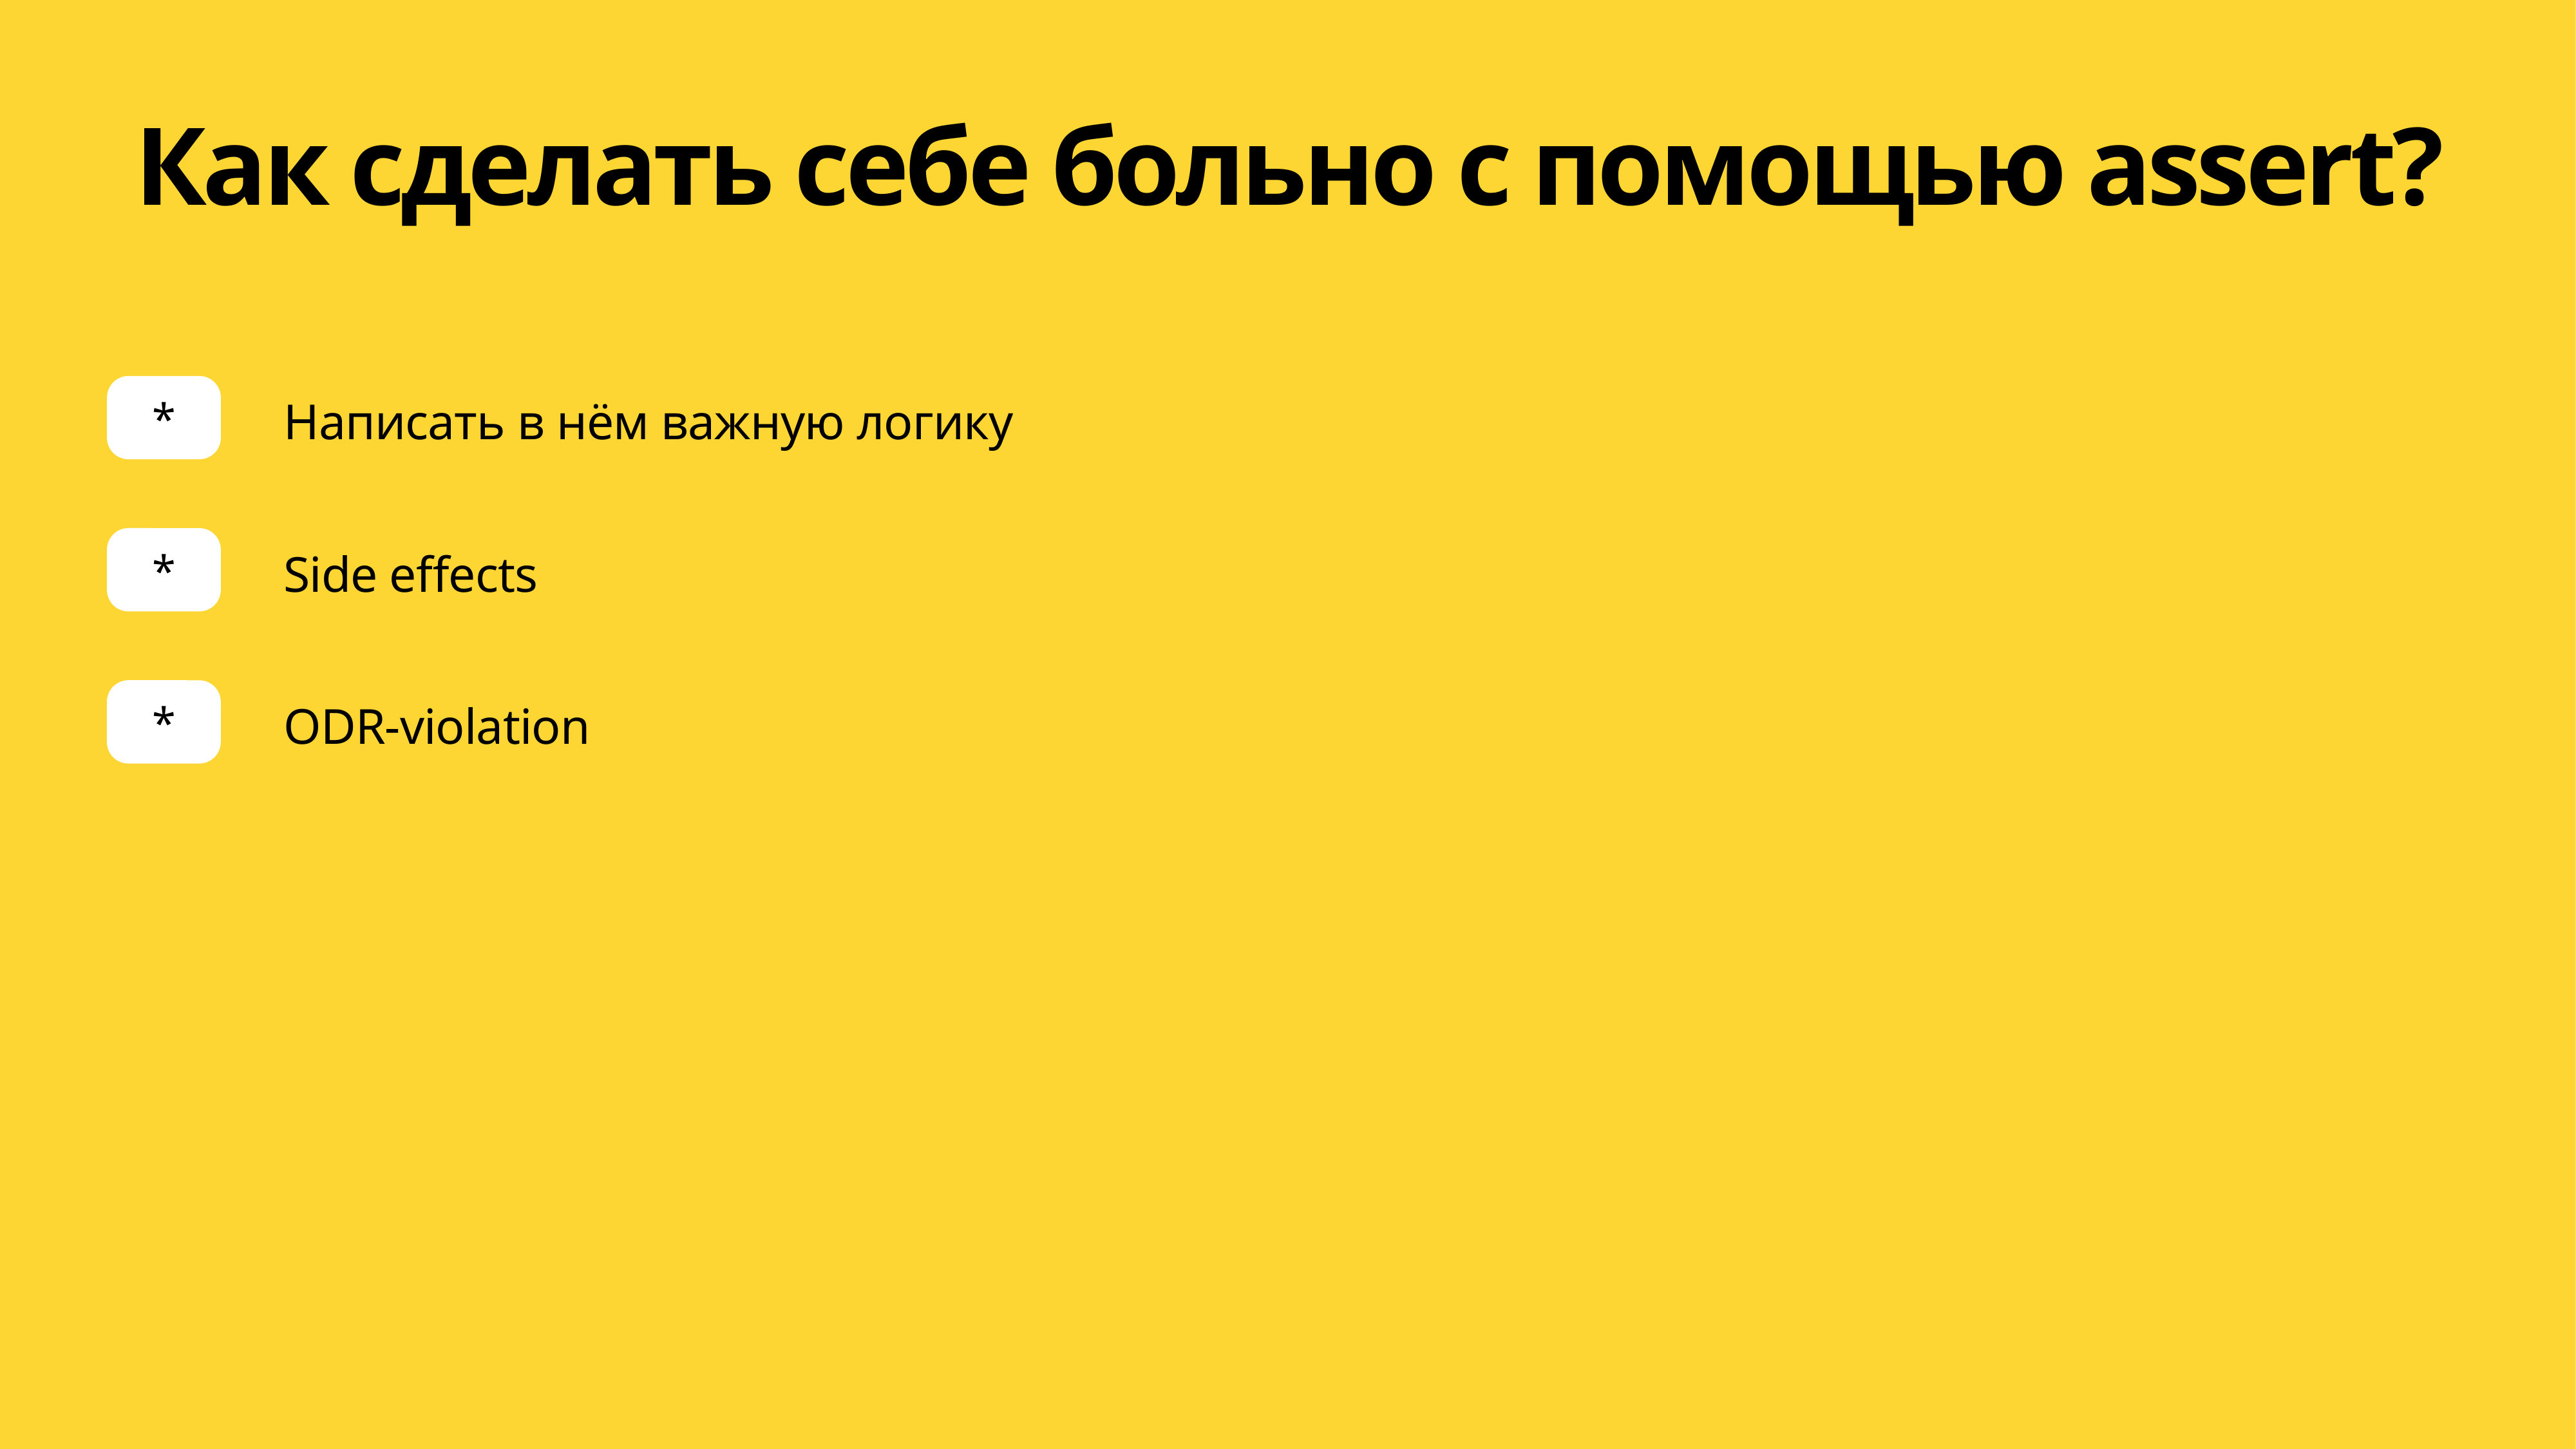

Как сделать себе больно с помощью assert?
#
*
Написать в нём важную логику
*
Side effects
*
ODR-violation